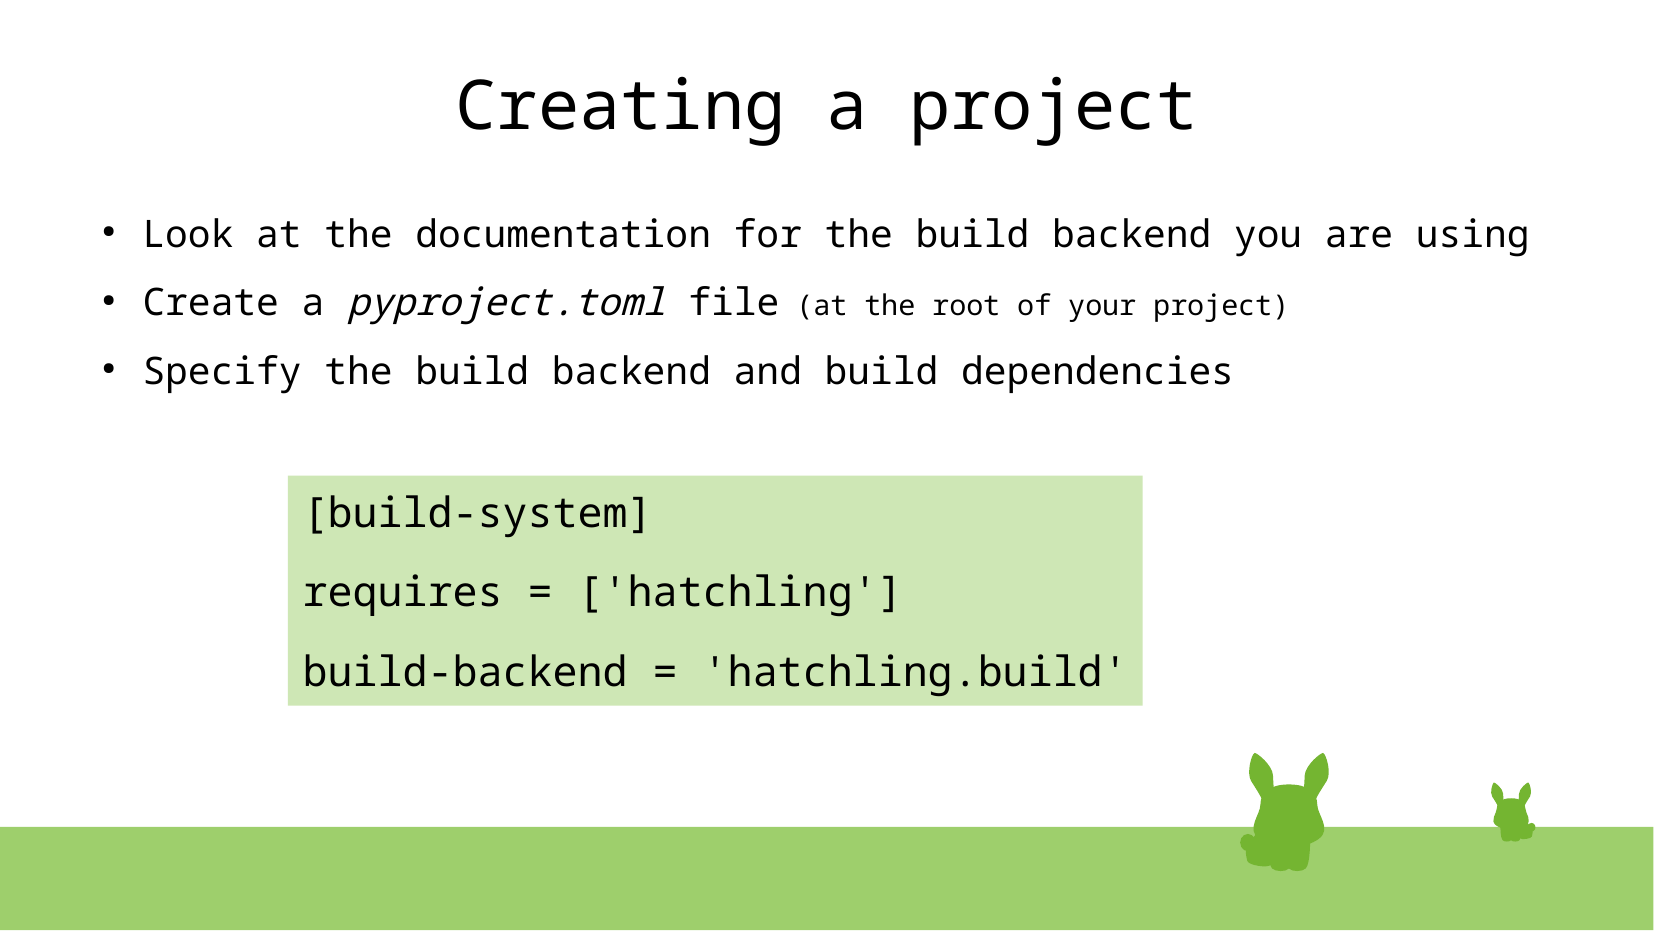

# Creating a project
Look at the documentation for the build backend you are using
Create a pyproject.toml file (at the root of your project)
Specify the build backend and build dependencies
[build-system]
requires = ['hatchling']
build-backend = 'hatchling.build'